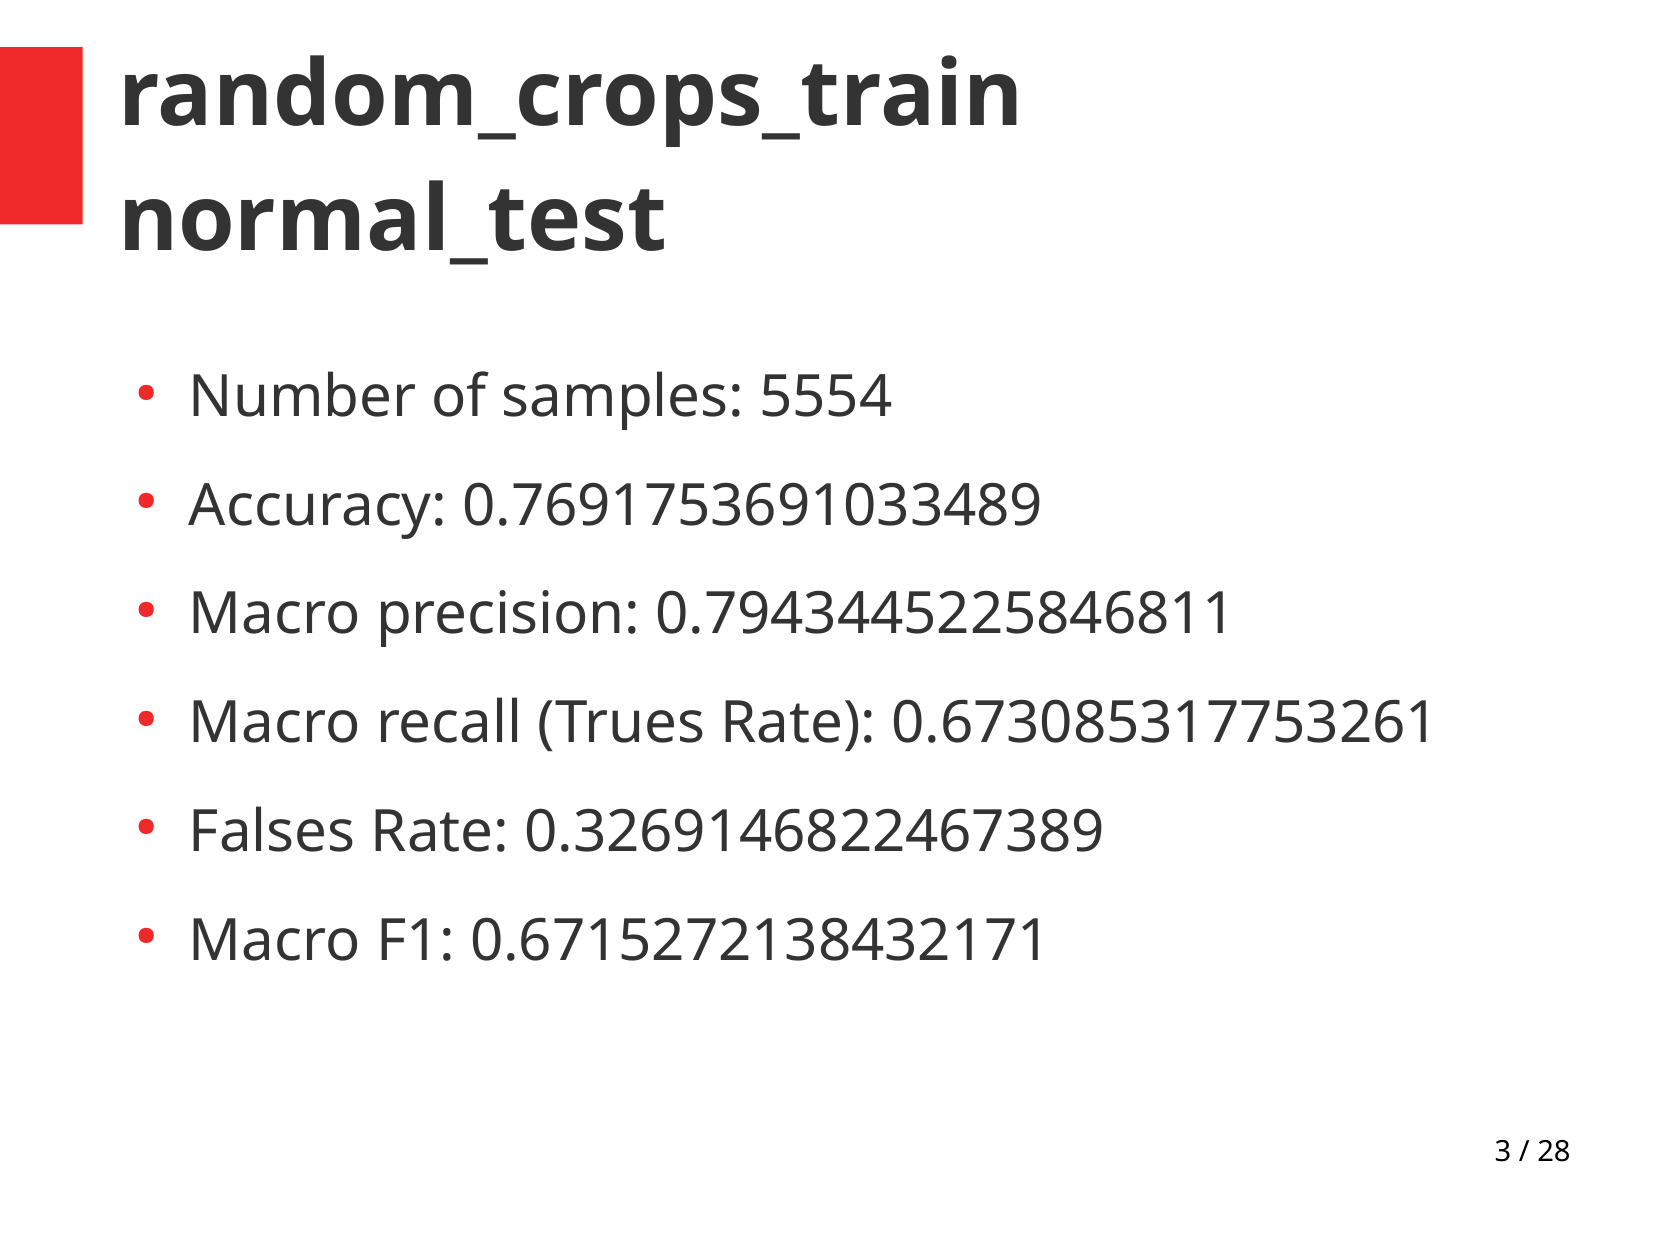

# random_crops_train normal_test
Number of samples: 5554
Accuracy: 0.7691753691033489
Macro precision: 0.7943445225846811
Macro recall (Trues Rate): 0.673085317753261
Falses Rate: 0.3269146822467389
Macro F1: 0.6715272138432171
3